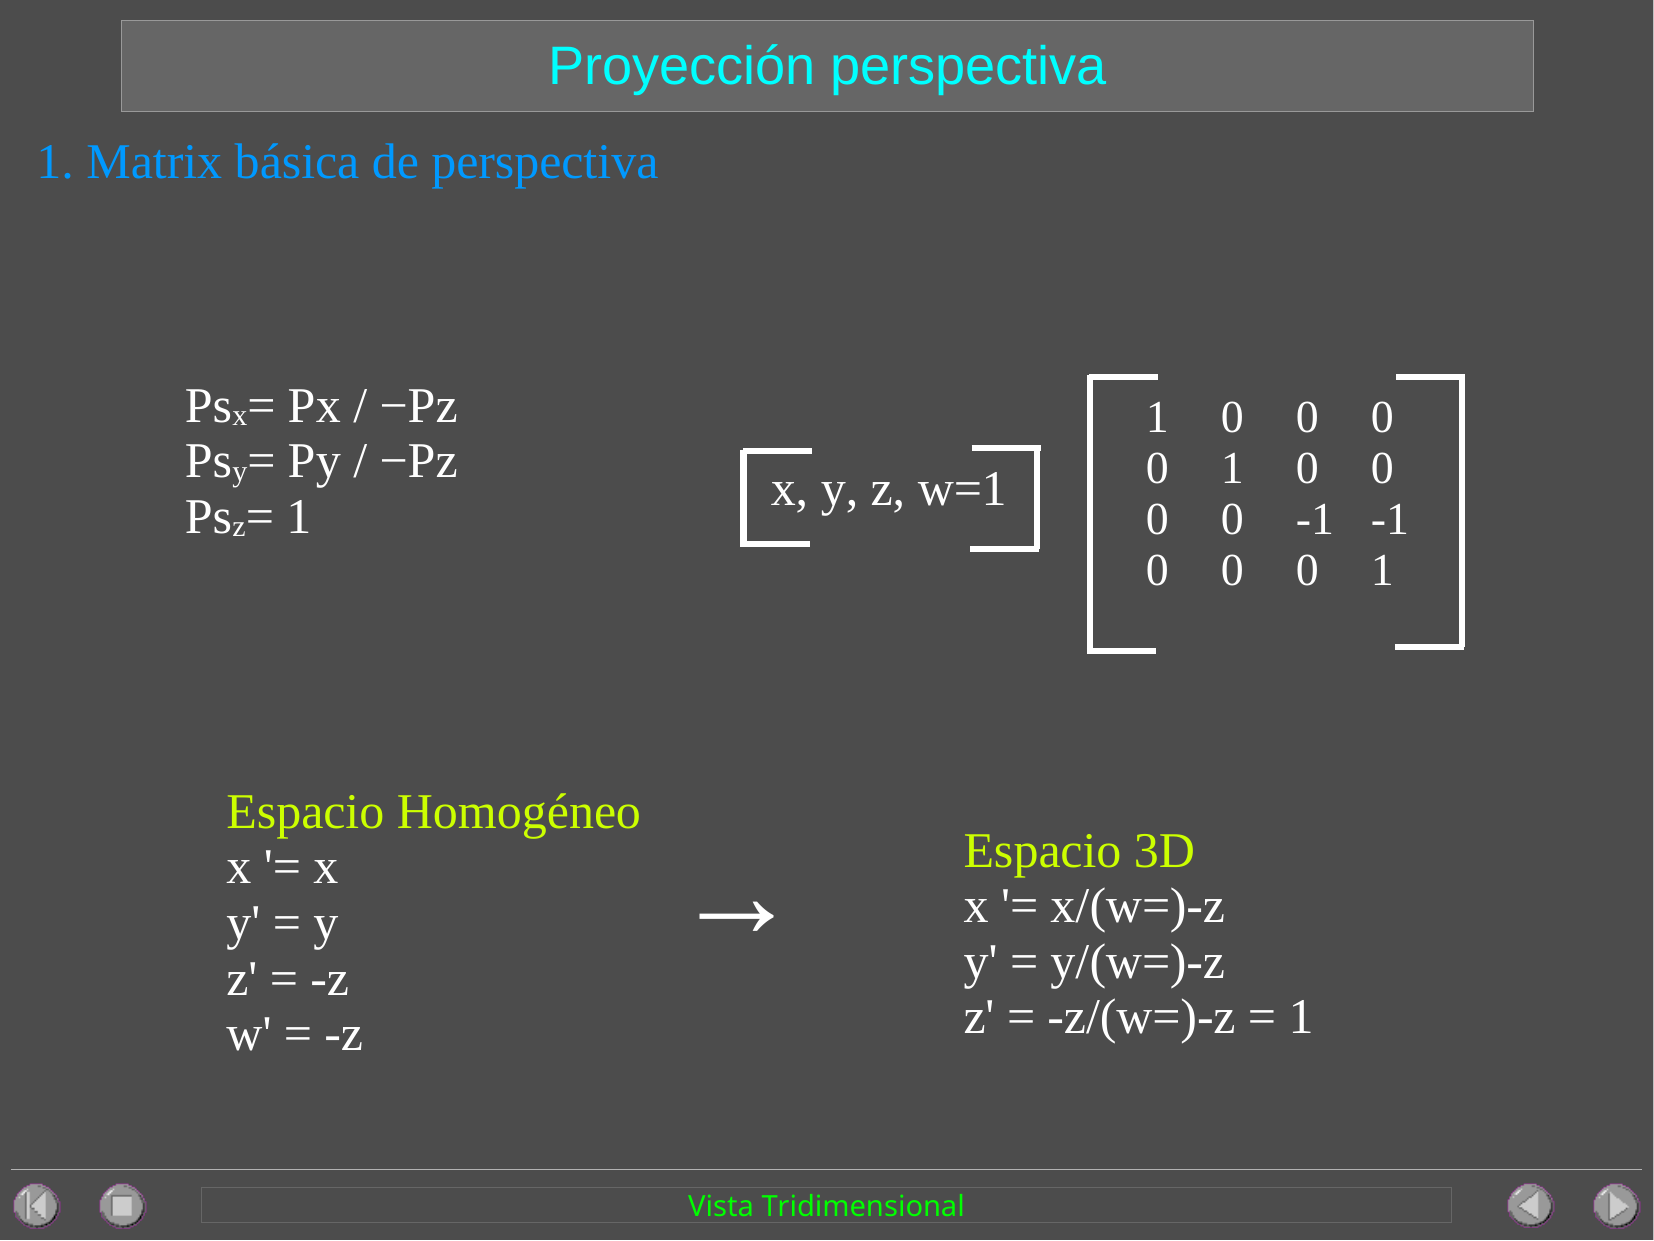

# Proyección perspectiva
1. Matrix básica de perspectiva
1	0	0	0
0	1	0	0
0	0	-1	-1
0	0	0	1
x, y, z, w=1
Psx= Px / −Pz
Psy= Py / −Pz
Psz= 1
Espacio Homogéneo
x '= x
y' = y
z' = -z
w' = -z
Espacio 3D
x '= x/(w=)-z
y' = y/(w=)-z
z' = -z/(w=)-z = 1
→